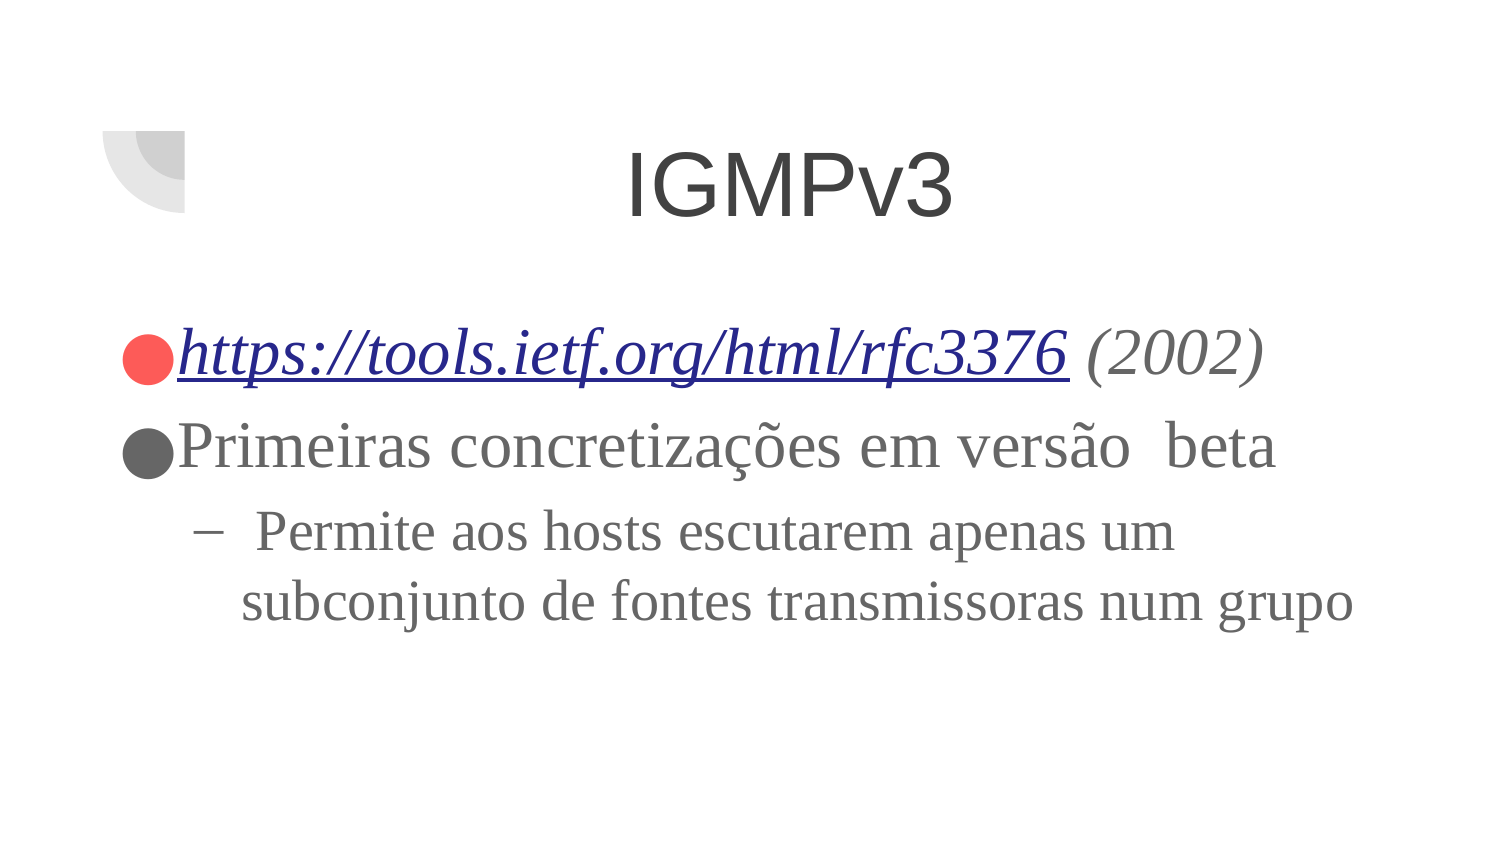

IGMPv3
# https://tools.ietf.org/html/rfc3376 (2002)
Primeiras concretizações em versão beta
 Permite aos hosts escutarem apenas um subconjunto de fontes transmissoras num grupo